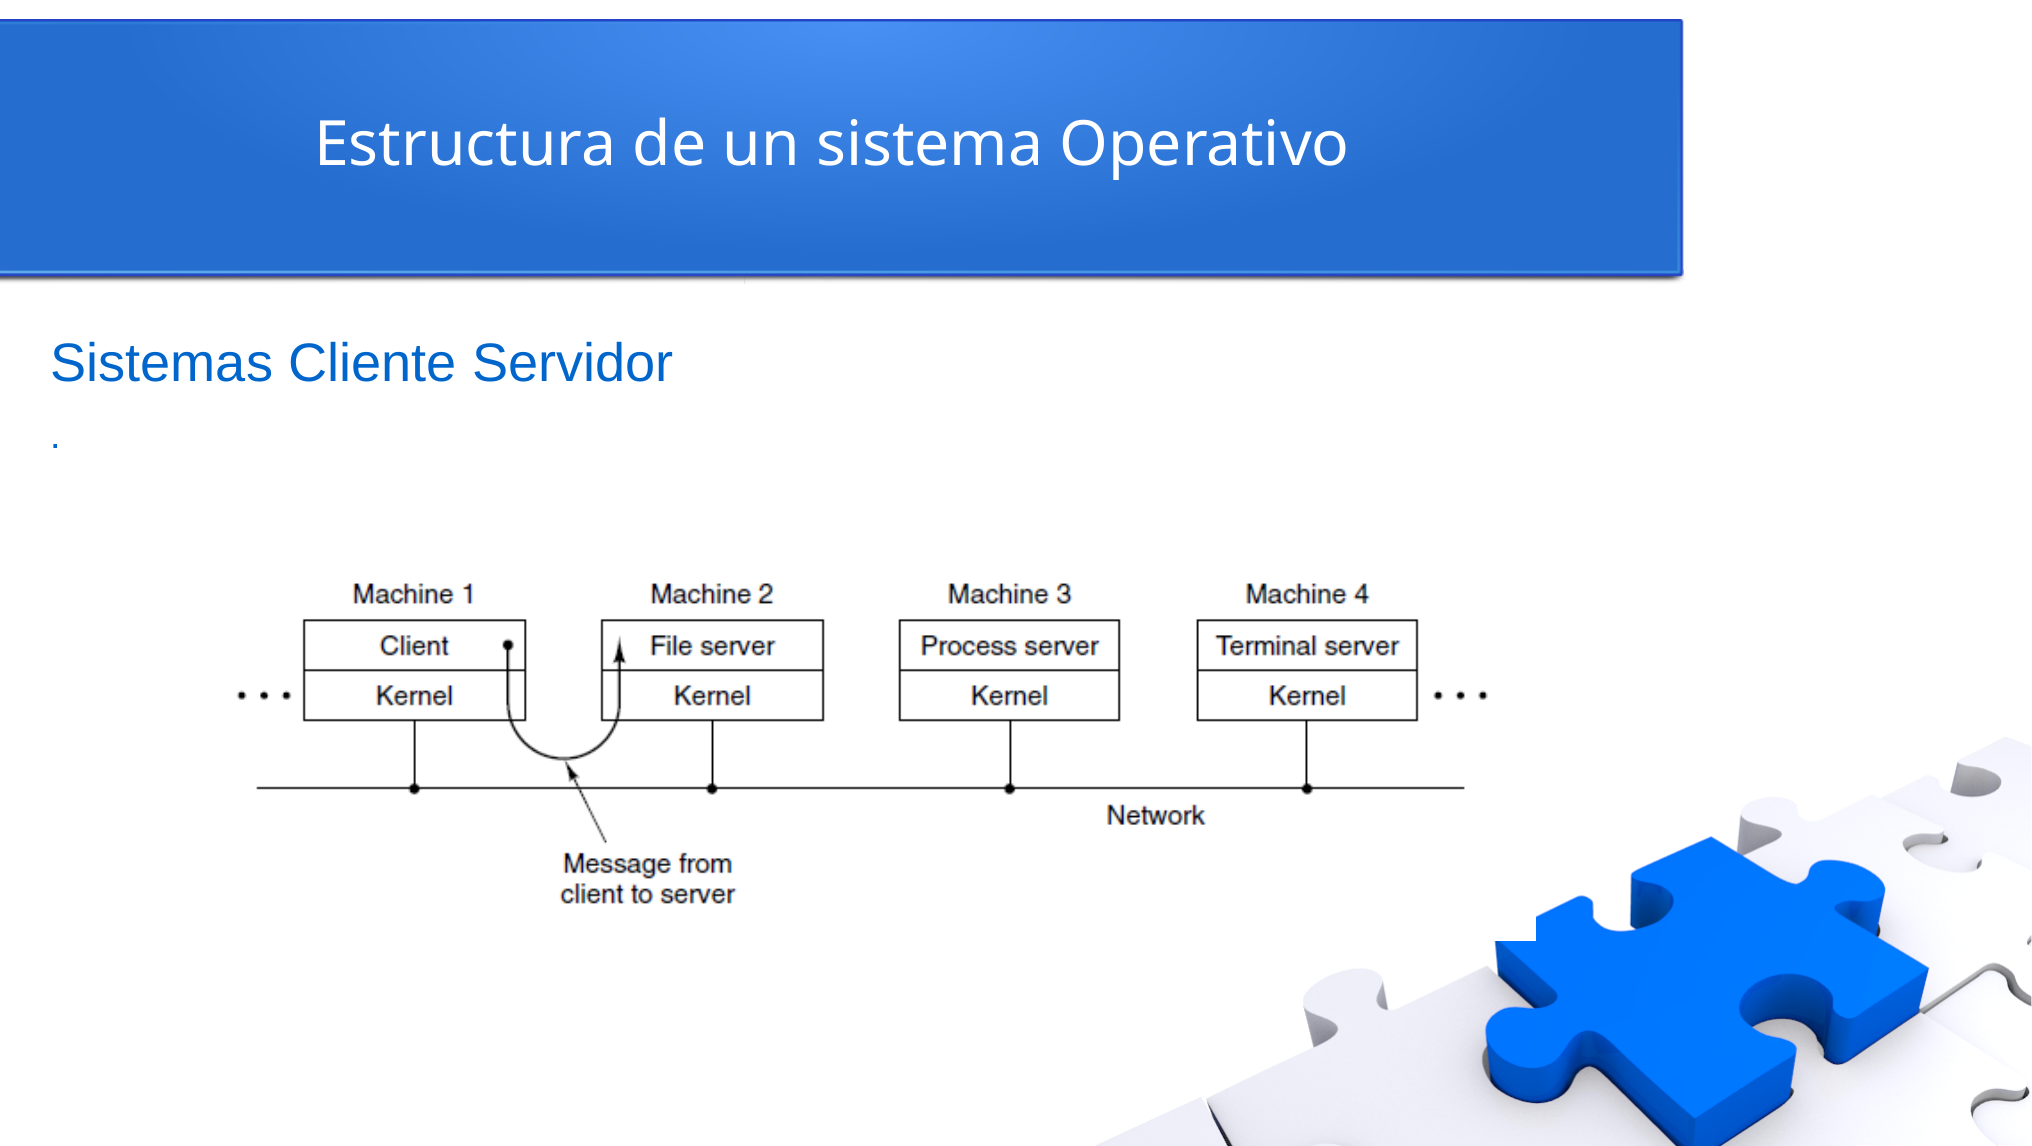

# Estructura de un sistema Operativo
Sistemas Cliente Servidor
.